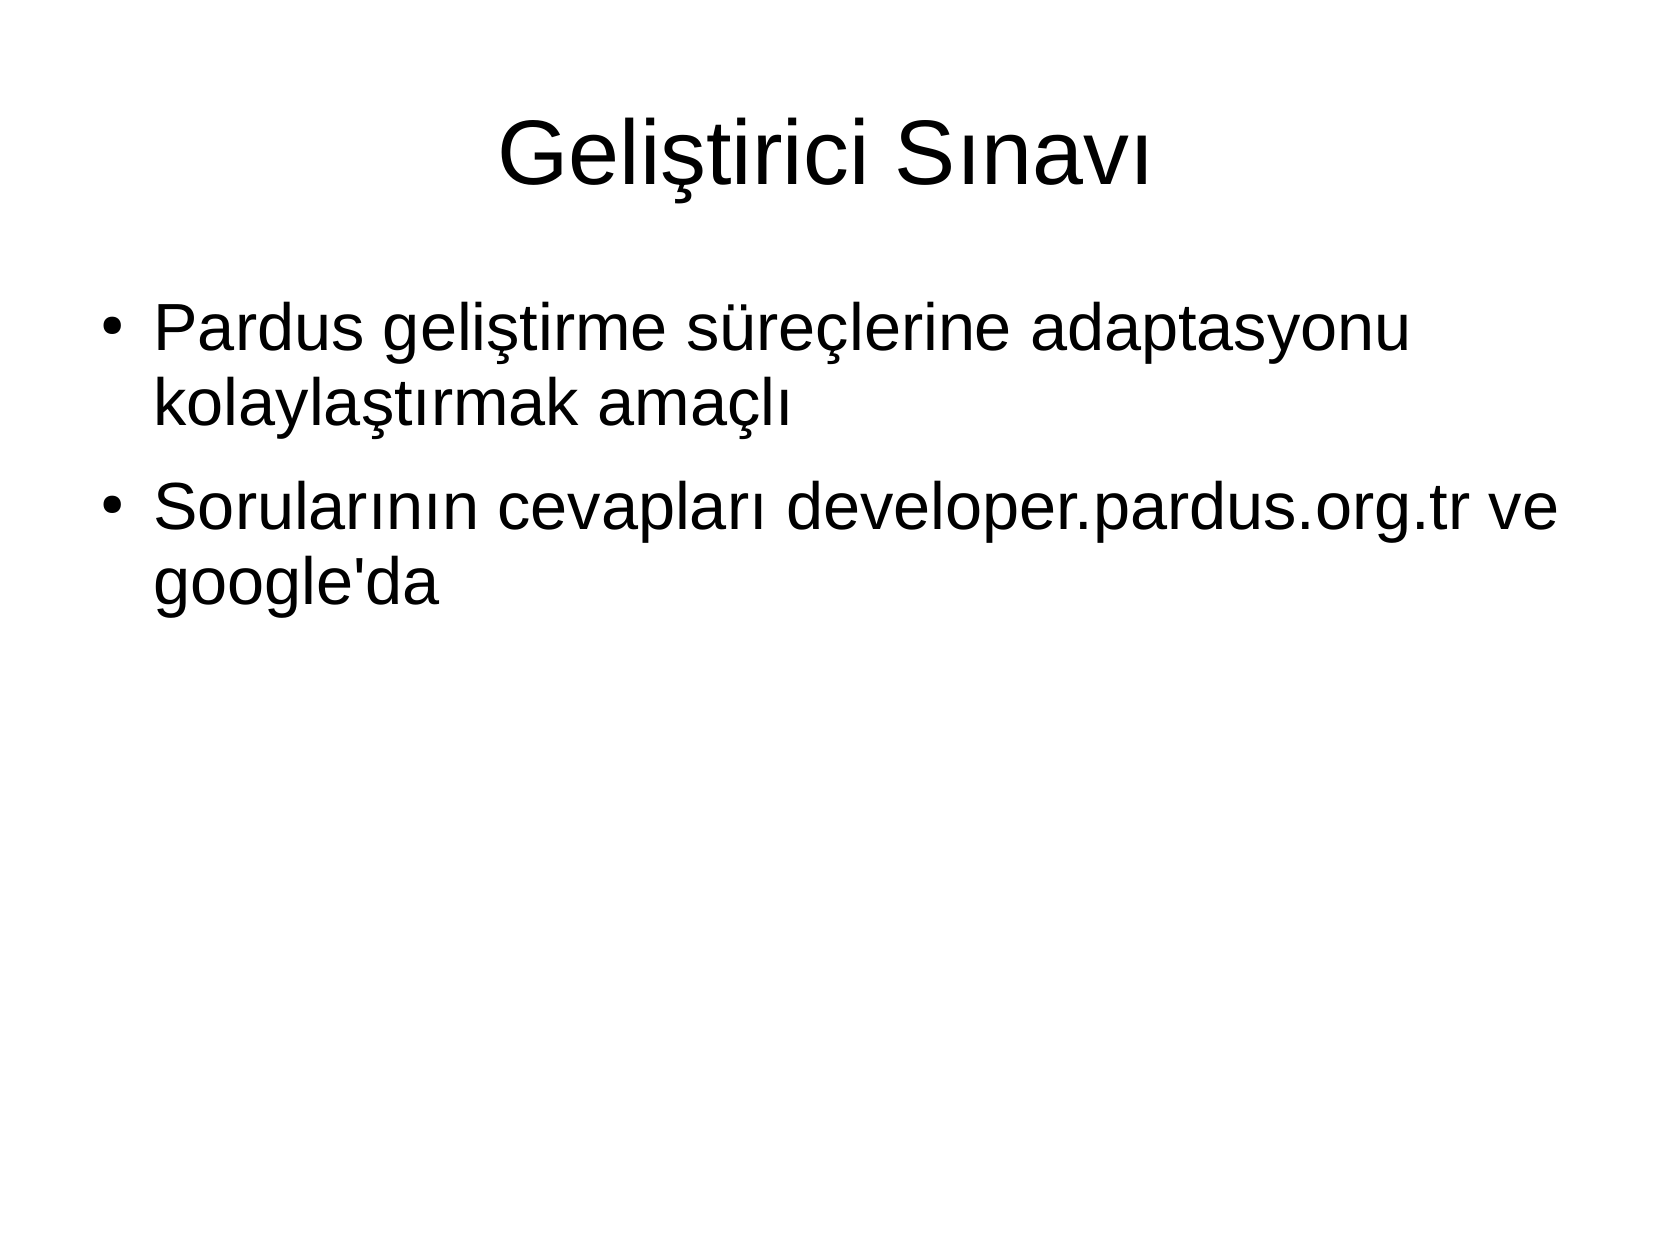

# Geliştirici Sınavı
Pardus geliştirme süreçlerine adaptasyonu kolaylaştırmak amaçlı
Sorularının cevapları developer.pardus.org.tr ve google'da